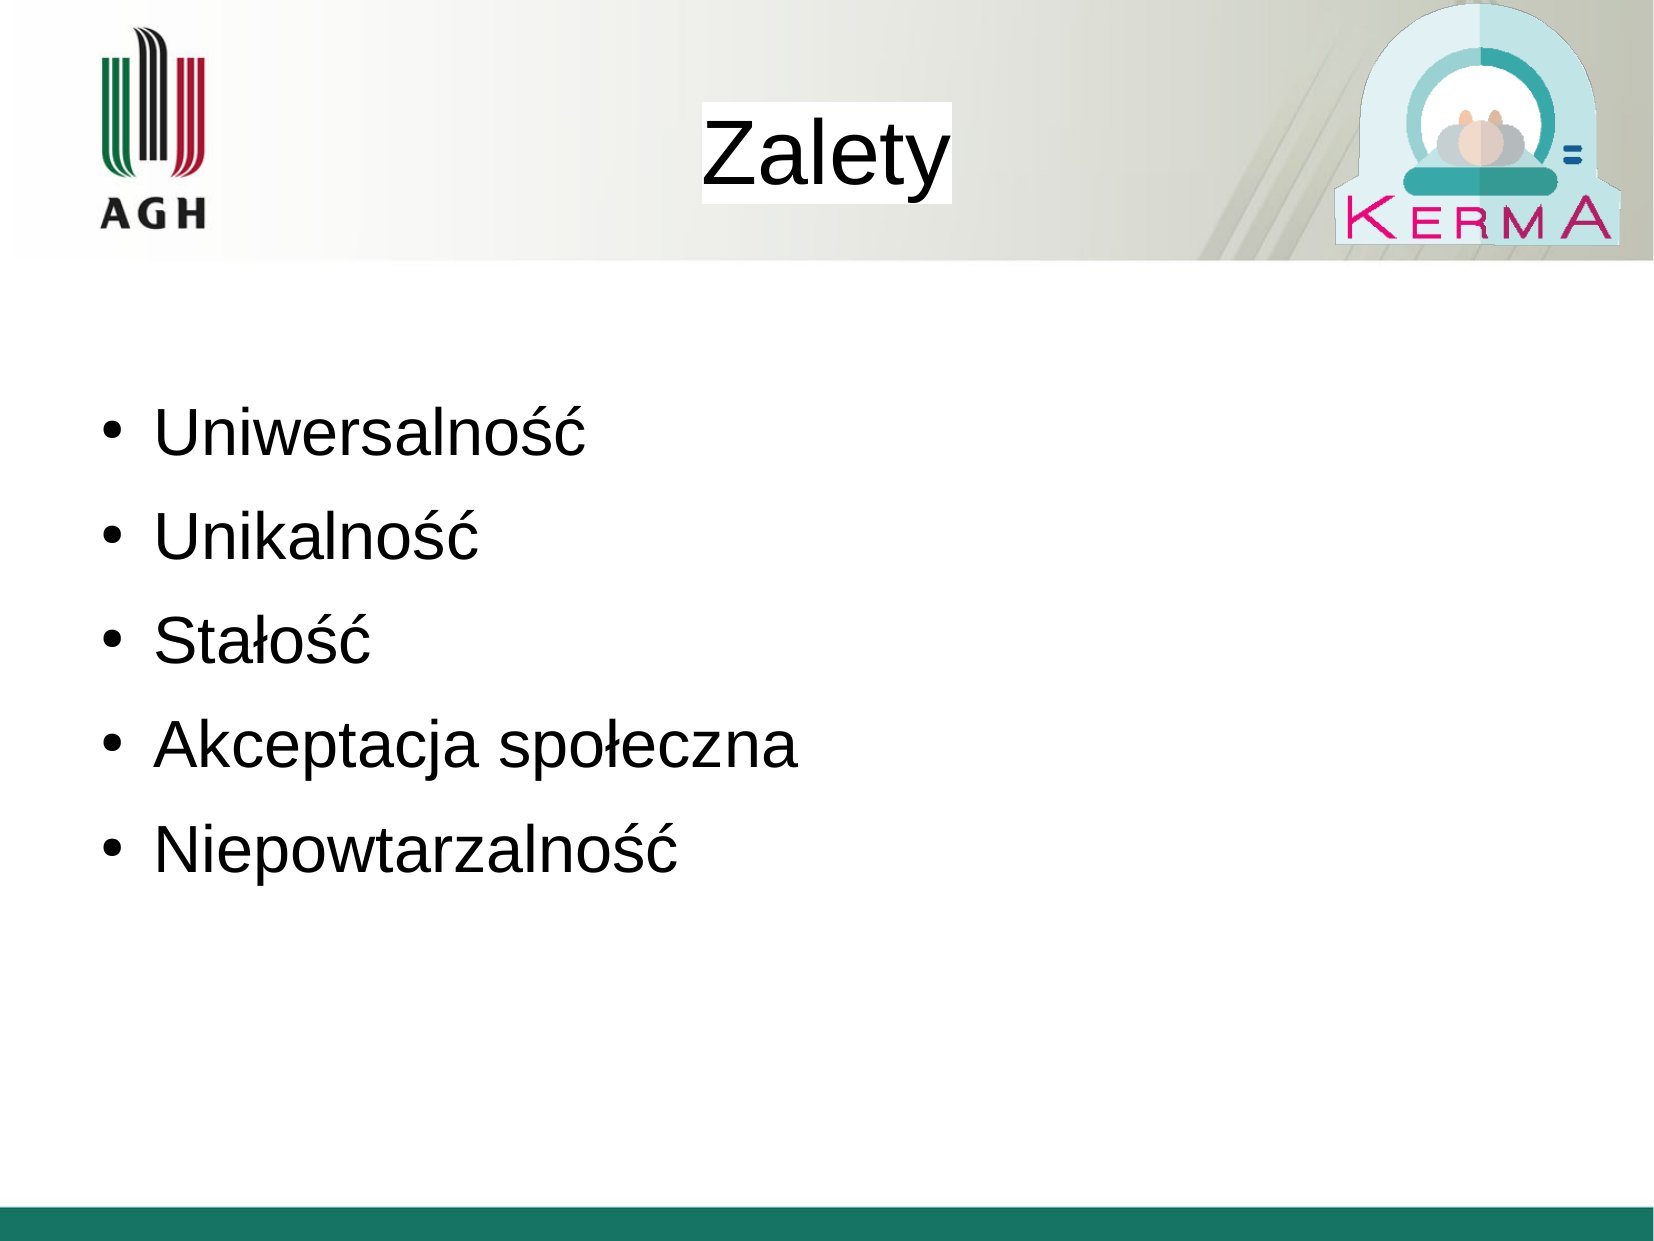

# Zalety
Uniwersalność
Unikalność
Stałość
Akceptacja społeczna
Niepowtarzalność